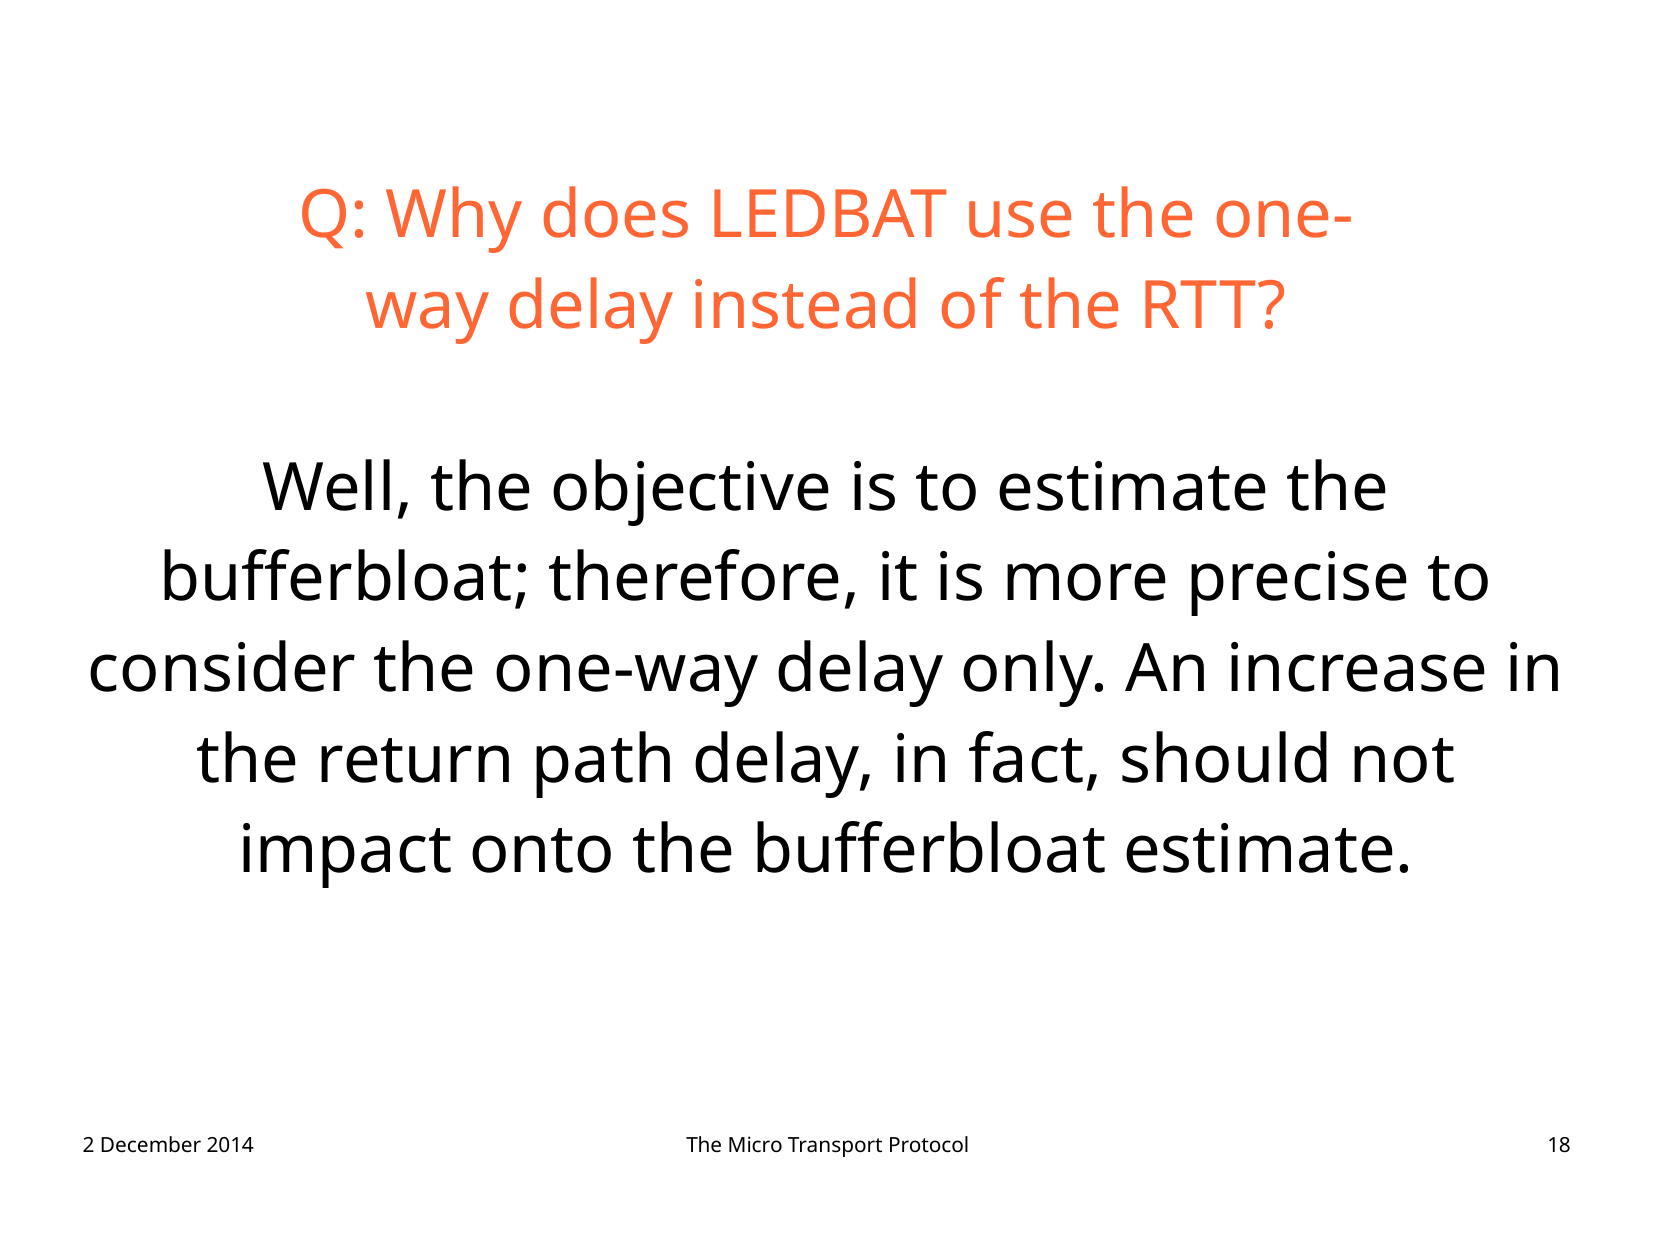

# Q: Why does LEDBAT use the one-
way delay instead of the RTT?
Well, the objective is to estimate the bufferbloat; therefore, it is more precise to consider the one-way delay only. An increase in the return path delay, in fact, should not impact onto the bufferbloat estimate.
2 December 2014
The Micro Transport Protocol
18